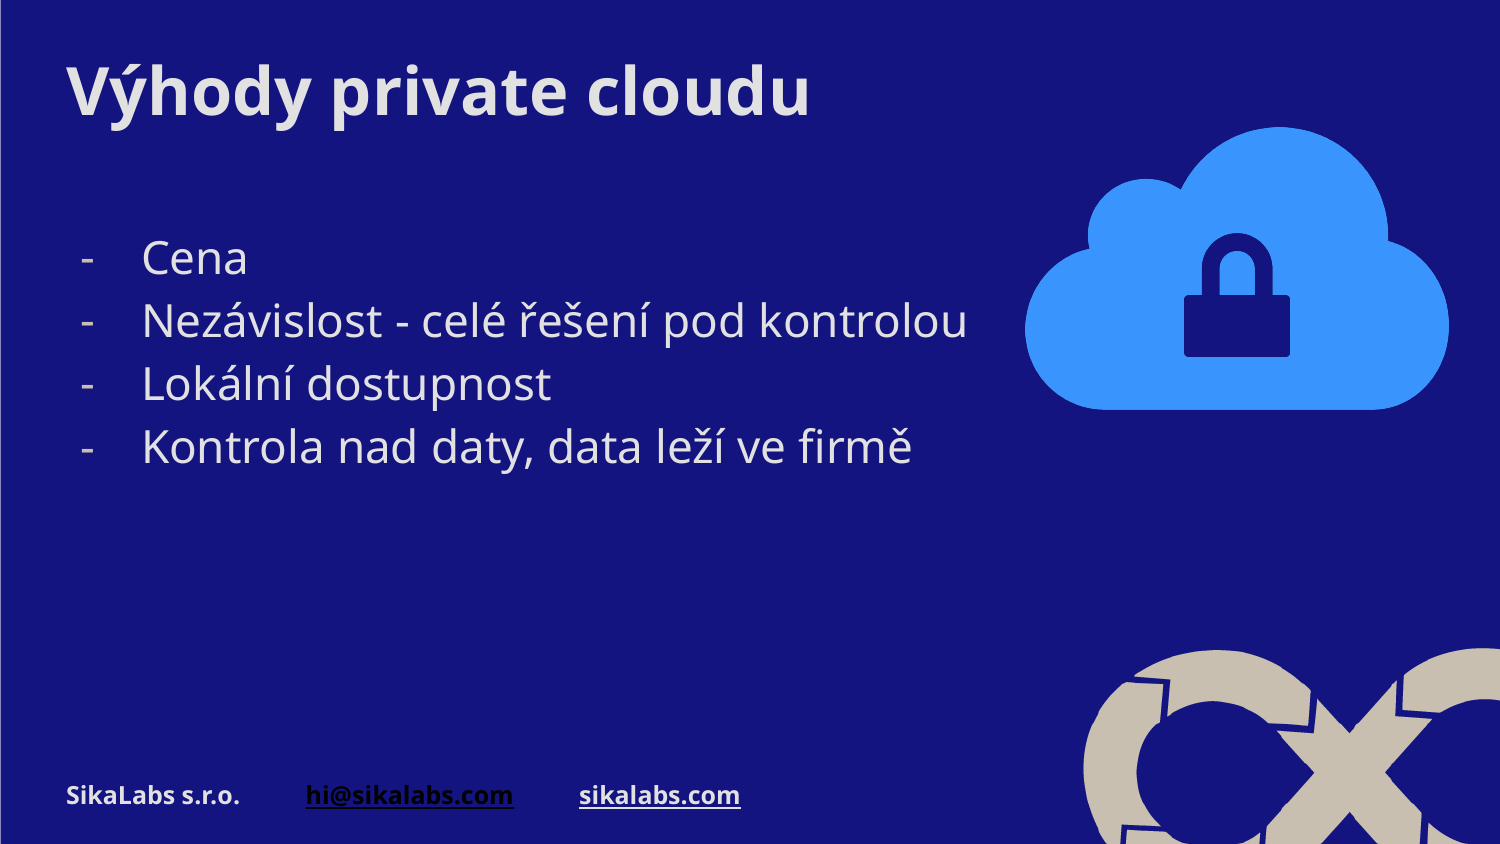

# Výhody private cloudu
Cena
Nezávislost - celé řešení pod kontrolou
Lokální dostupnost
Kontrola nad daty, data leží ve firmě